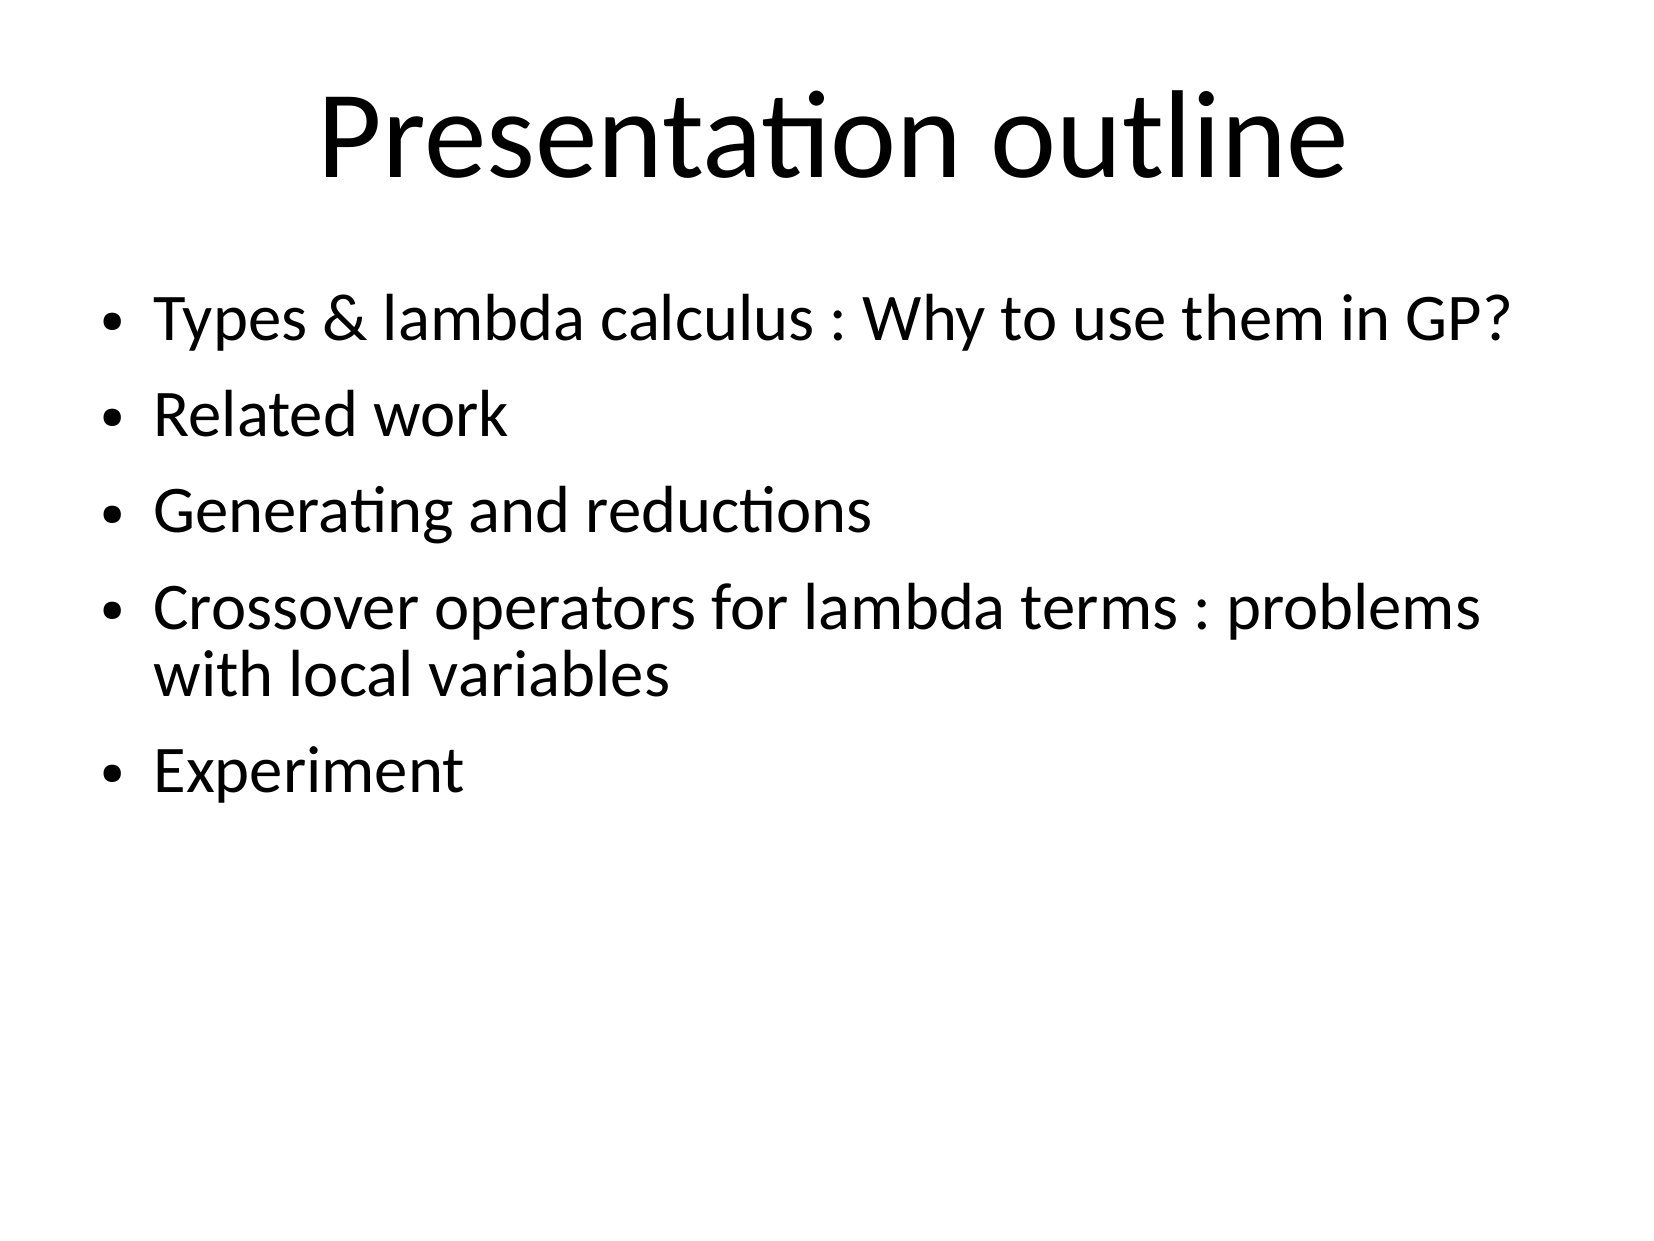

# Presentation outline
Types & lambda calculus : Why to use them in GP?
Related work
Generating and reductions
Crossover operators for lambda terms : problems with local variables
Experiment